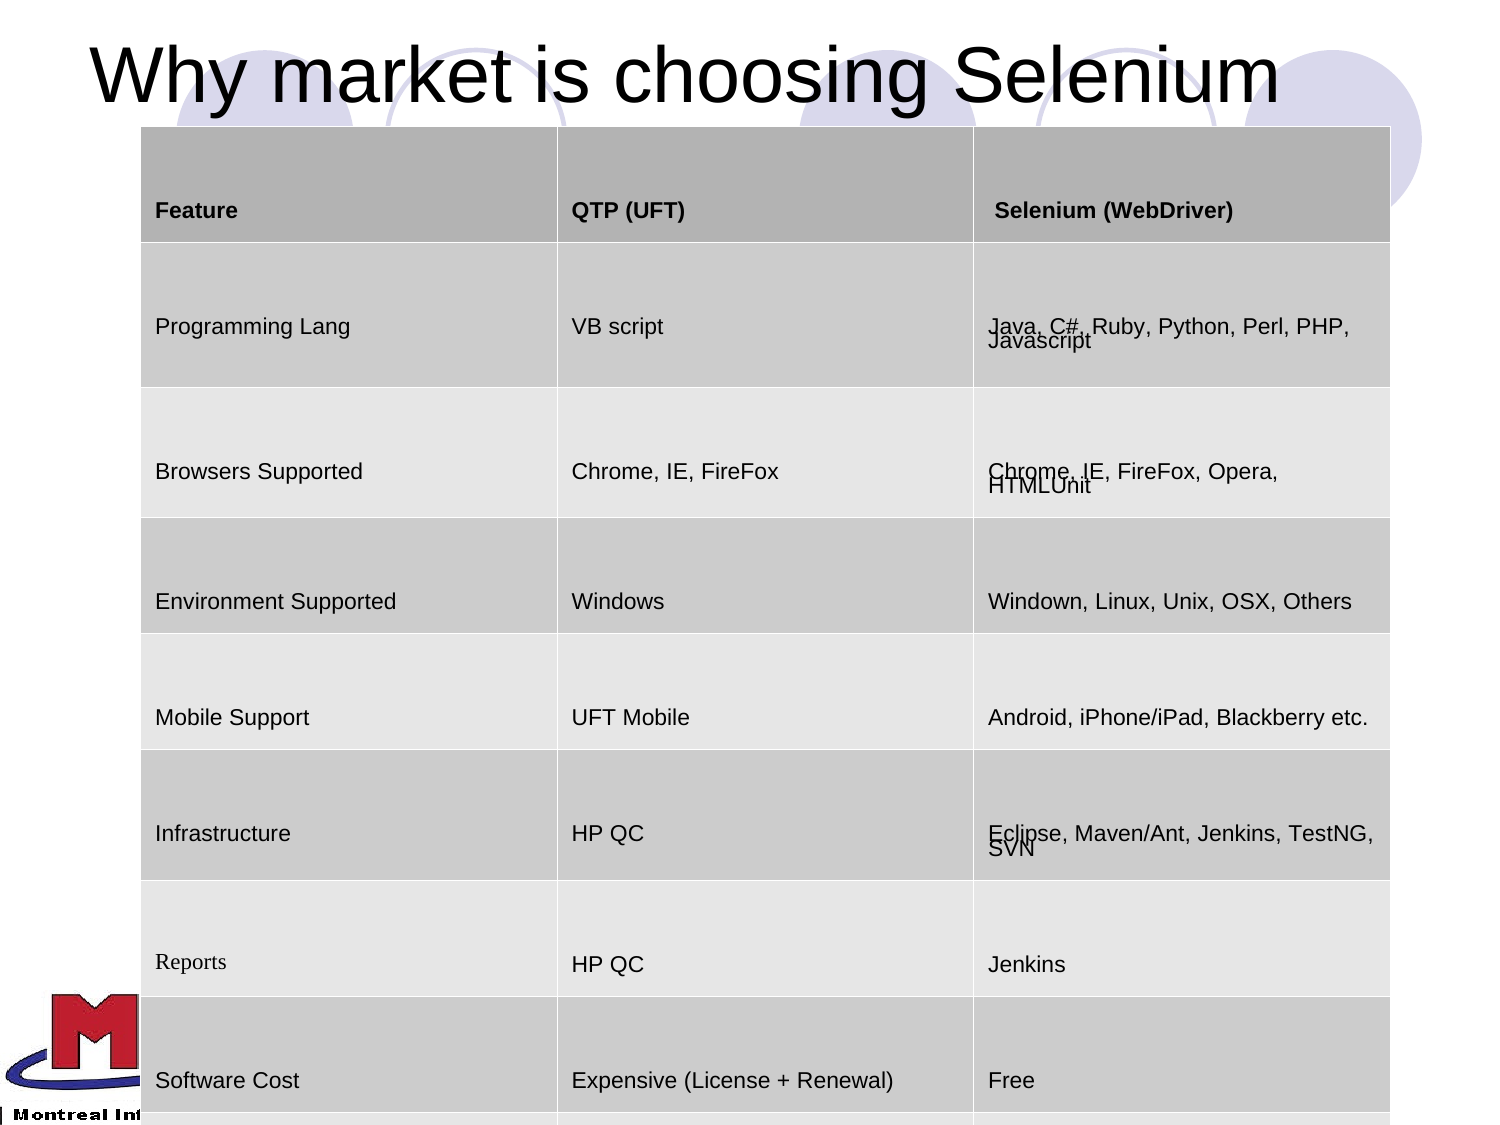

# Why market is choosing Selenium
| Feature | QTP (UFT) | Selenium (WebDriver) |
| --- | --- | --- |
| Programming Lang | VB script | Java, C#, Ruby, Python, Perl, PHP, Javascript |
| Browsers Supported | Chrome, IE, FireFox | Chrome, IE, FireFox, Opera, HTMLUnit |
| Environment Supported | Windows | Windown, Linux, Unix, OSX, Others |
| Mobile Support | UFT Mobile | Android, iPhone/iPad, Blackberry etc. |
| Infrastructure | HP QC | Eclipse, Maven/Ant, Jenkins, TestNG, SVN |
| Reports | HP QC | Jenkins |
| Software Cost | Expensive (License + Renewal) | Free |
| | | |
| | | |
| | | |
| | | |
| | | |
| | | |
| | | |
| | | |
| | | |
| | | |
| | | |
| | | |
| | | |
| | | |
| | | |
| | | |
| | | |
| | | |
| | | |
2